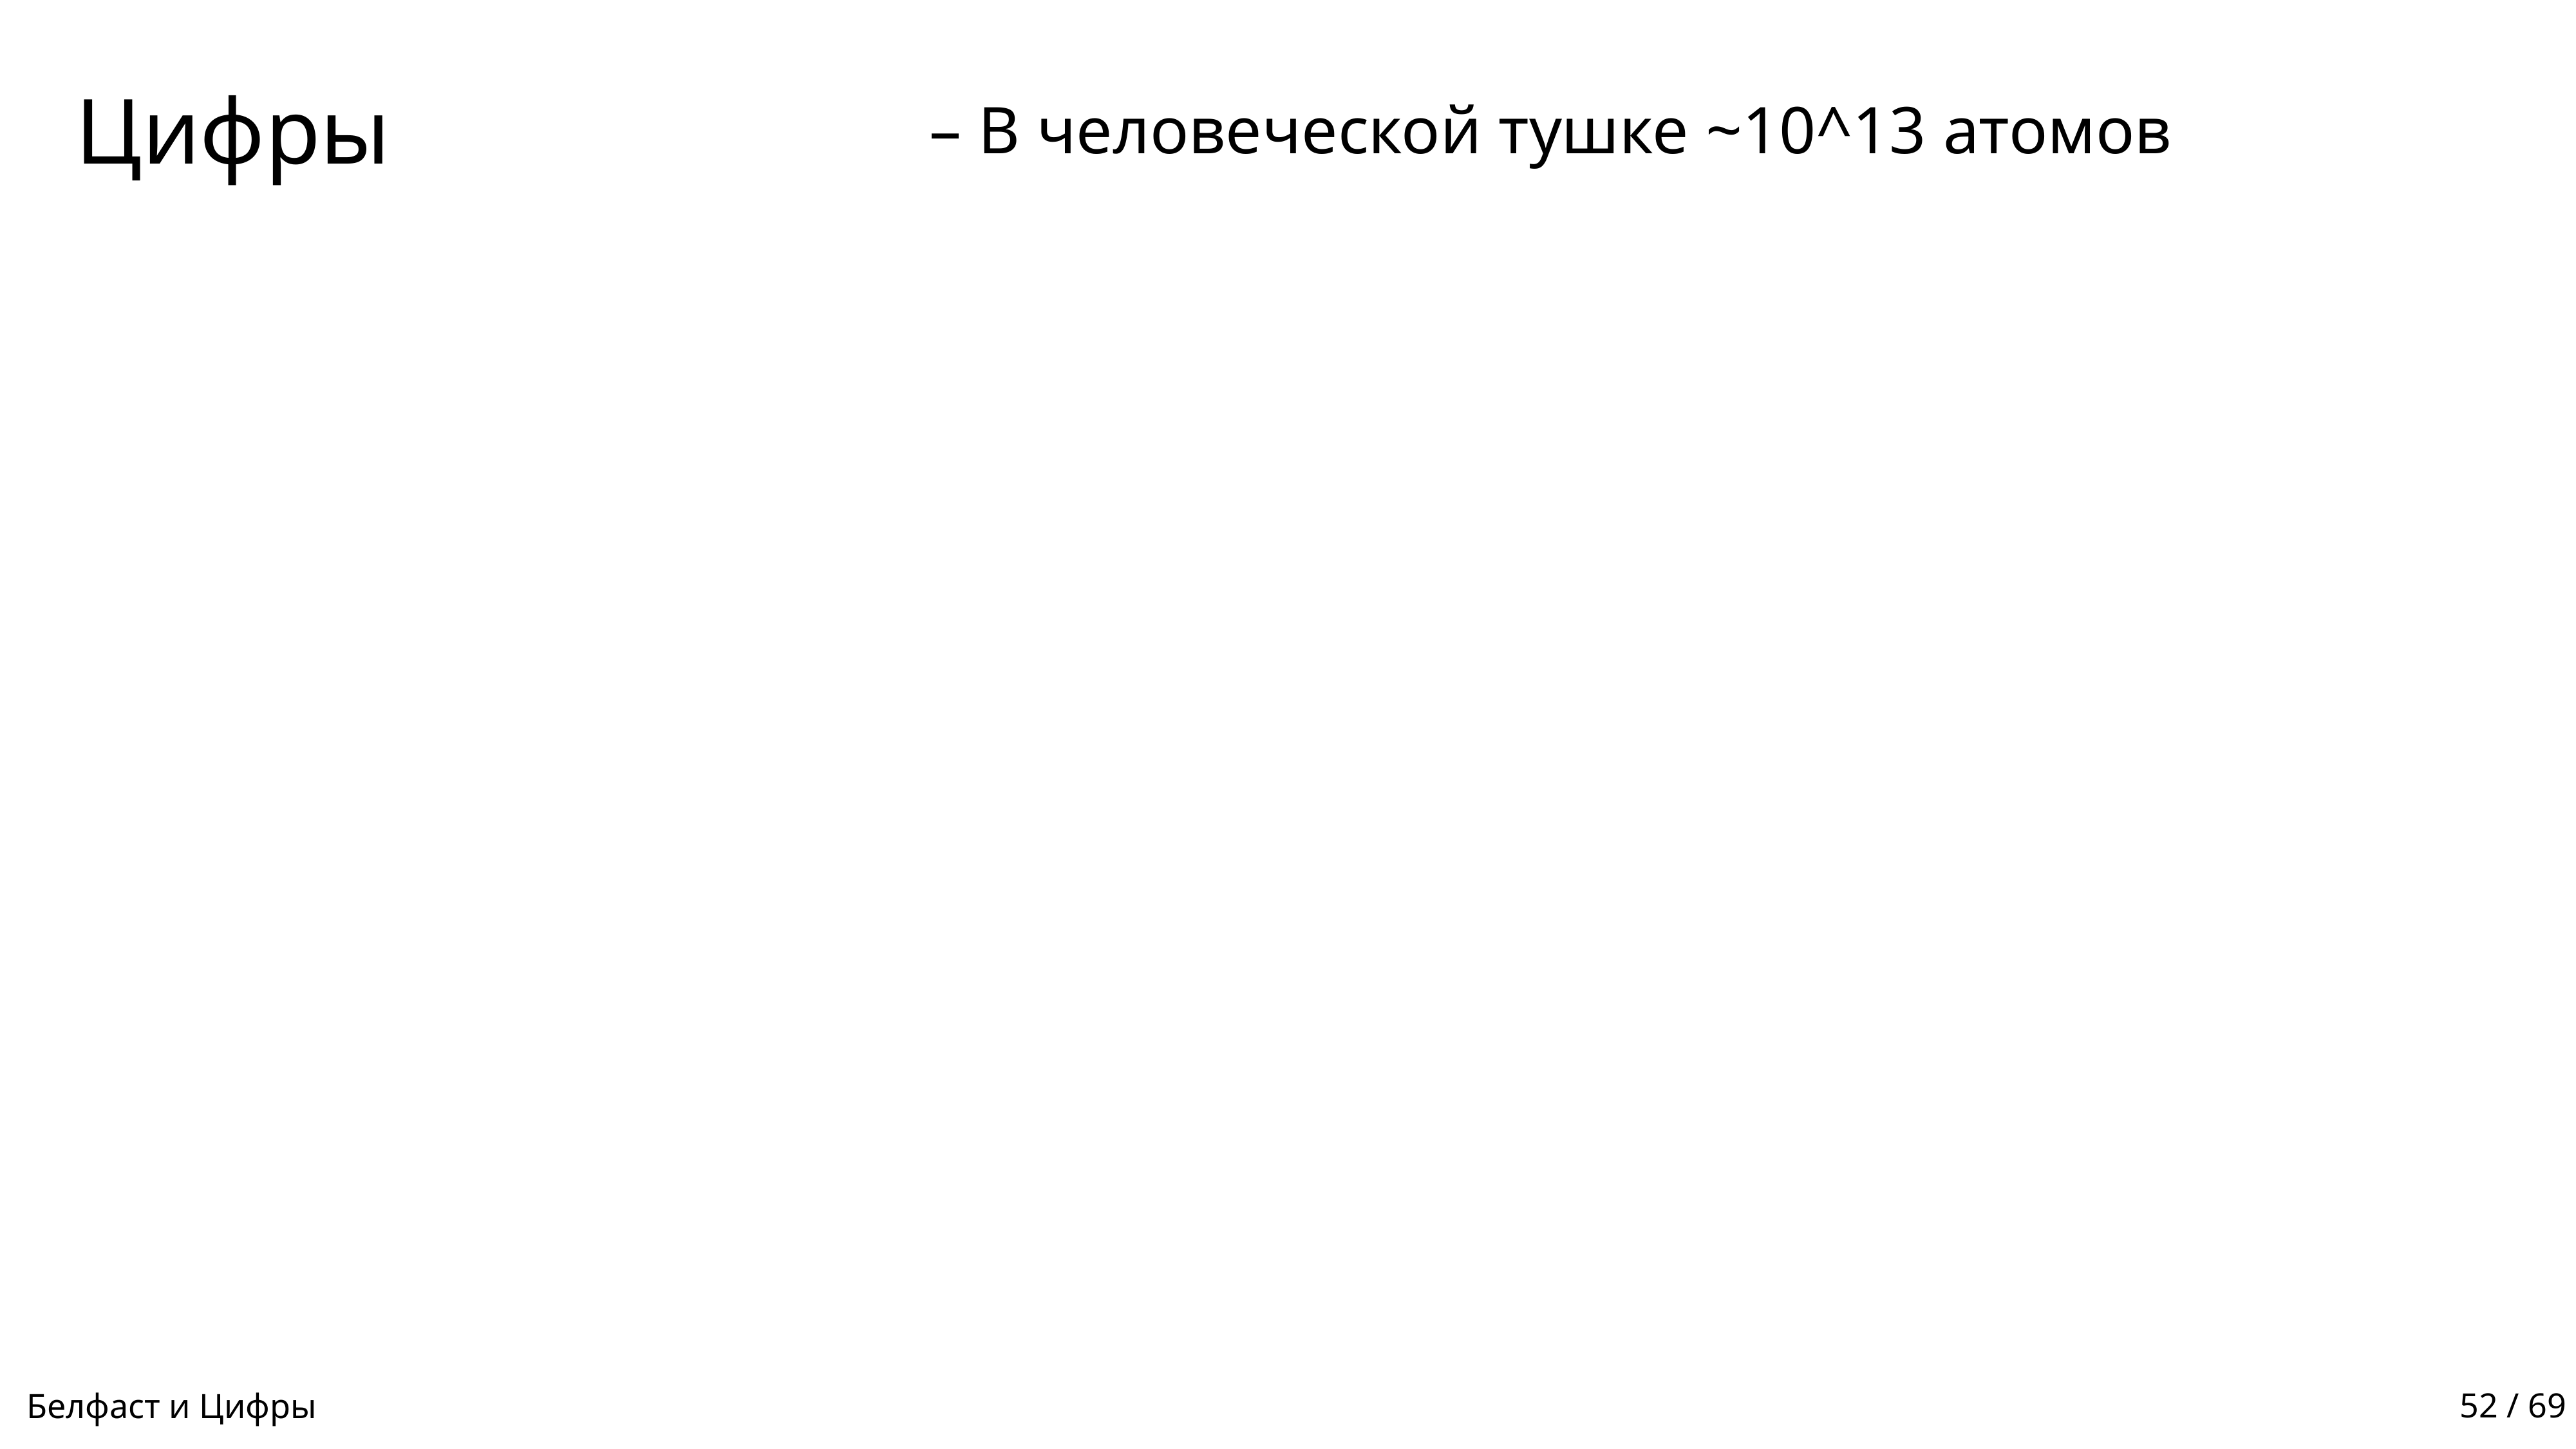

# Цифры
– В человеческой тушке ~10^13 атомов
Белфаст и Цифры